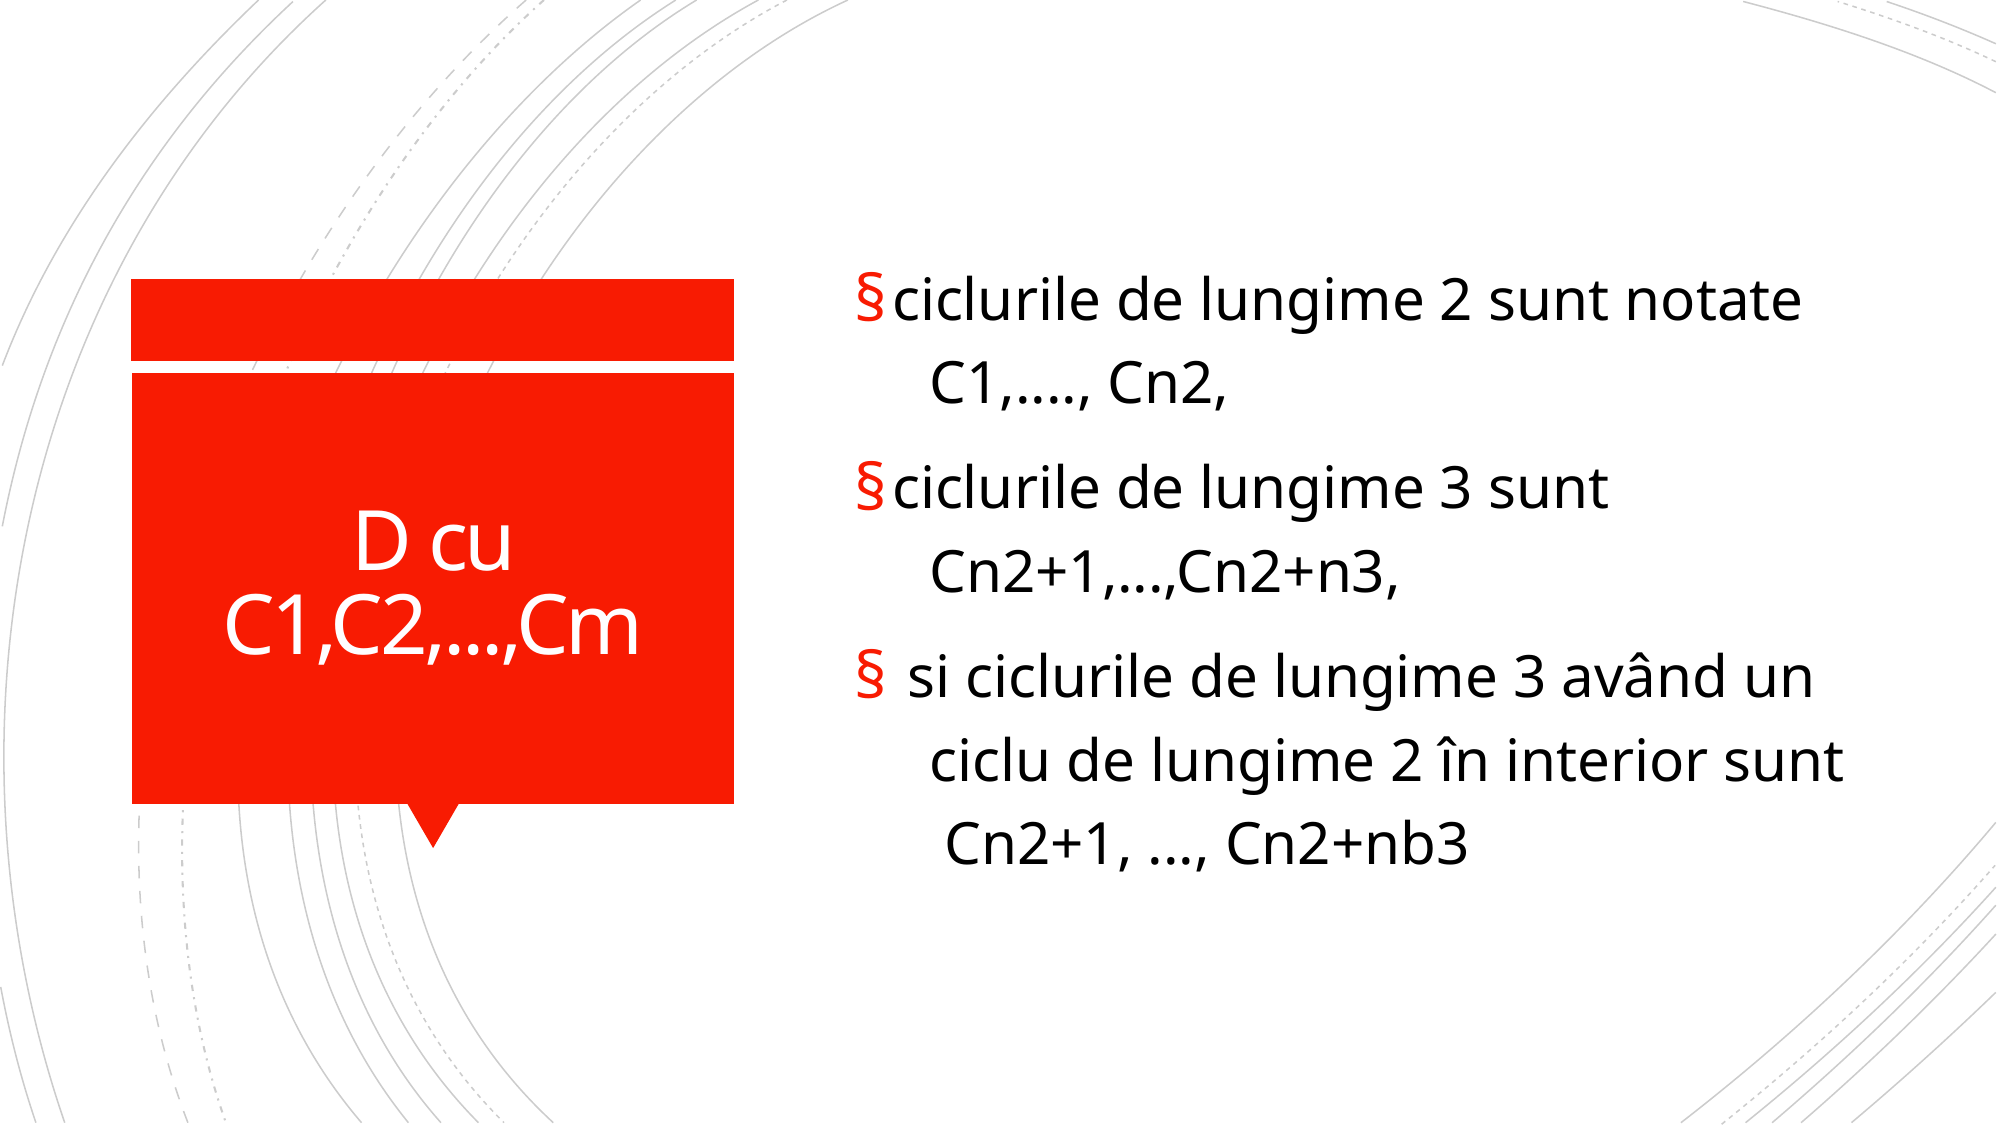

ciclurile de lungime 2 sunt notate C1,...., Cn2,
ciclurile de lungime 3 sunt Cn2+1,...,Cn2+n3,
 si ciclurile de lungime 3 având un ciclu de lungime 2 în interior sunt Cn2+1, ..., Cn2+nb3
# D cu C1,C2,...,Cm